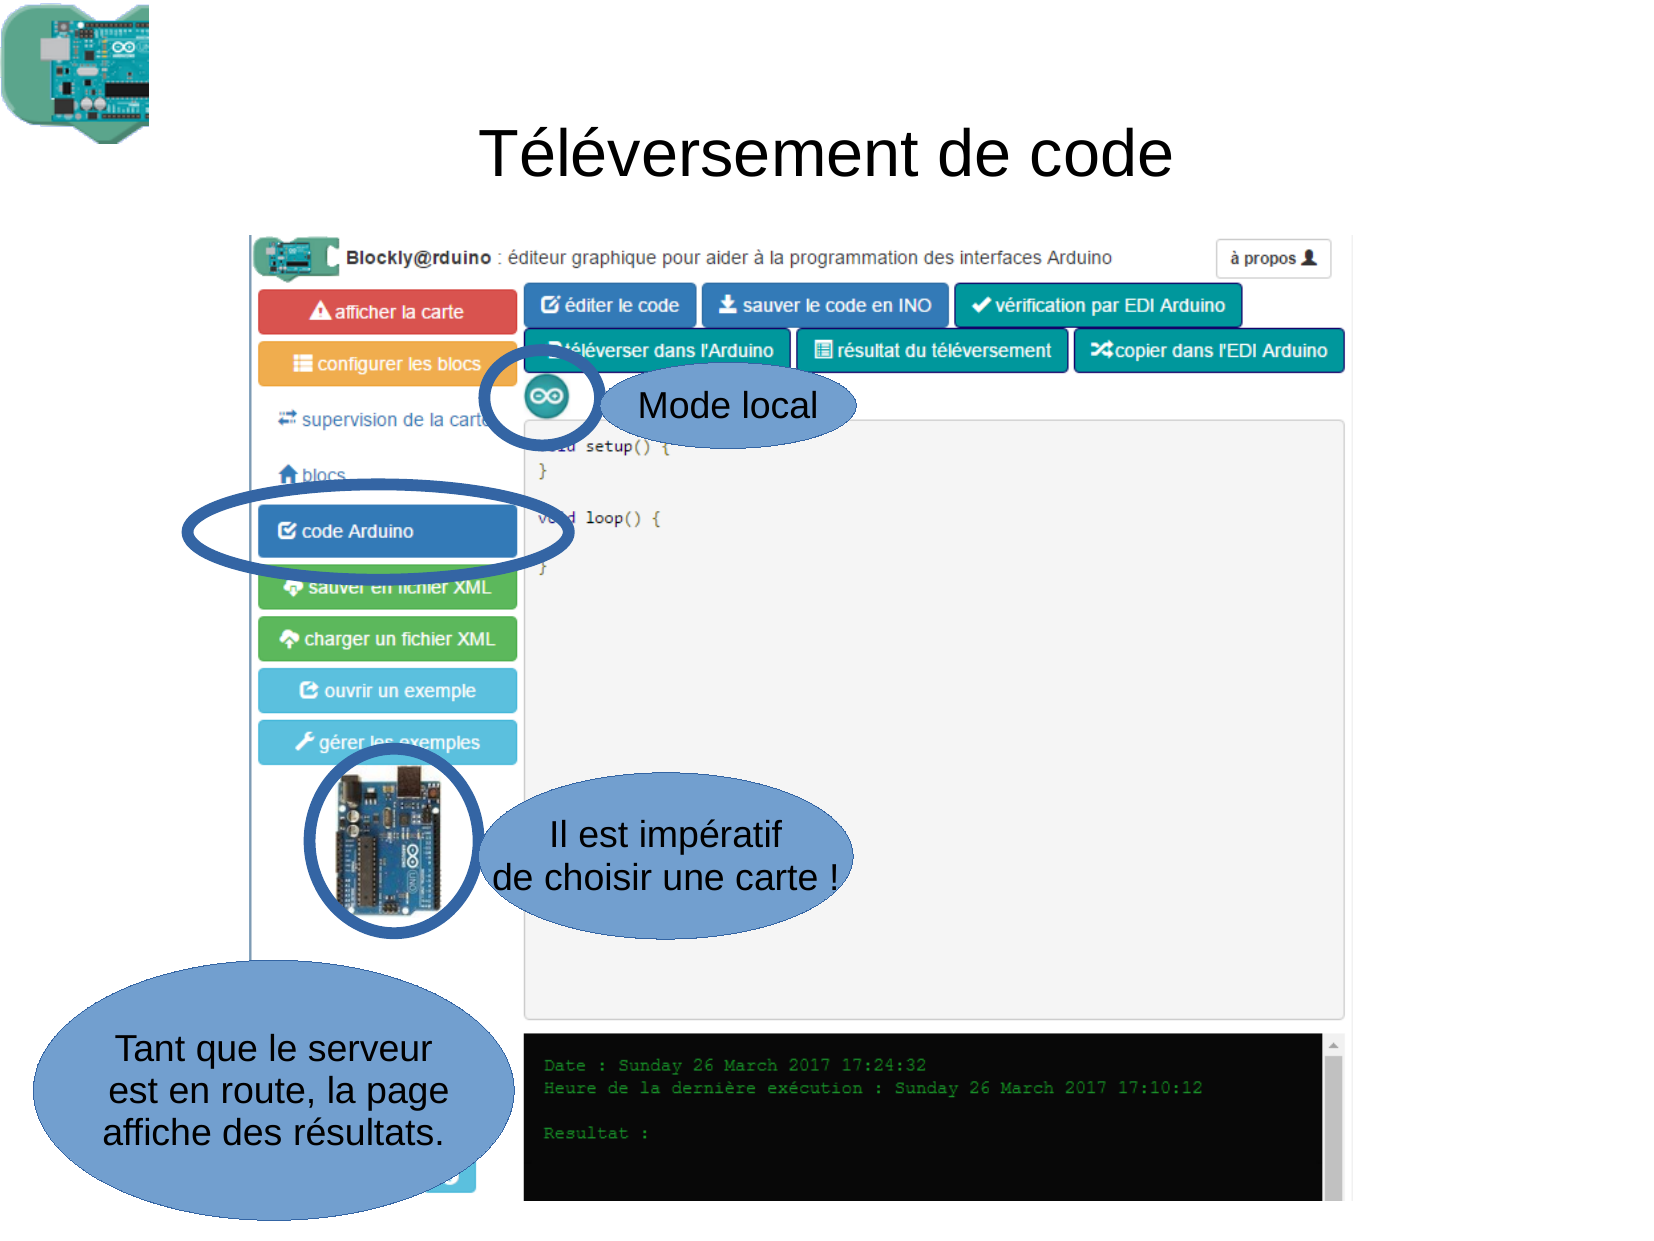

# Téléversement de code
Mode local
Il est impératif
de choisir une carte !
Tant que le serveur
 est en route, la page
affiche des résultats.